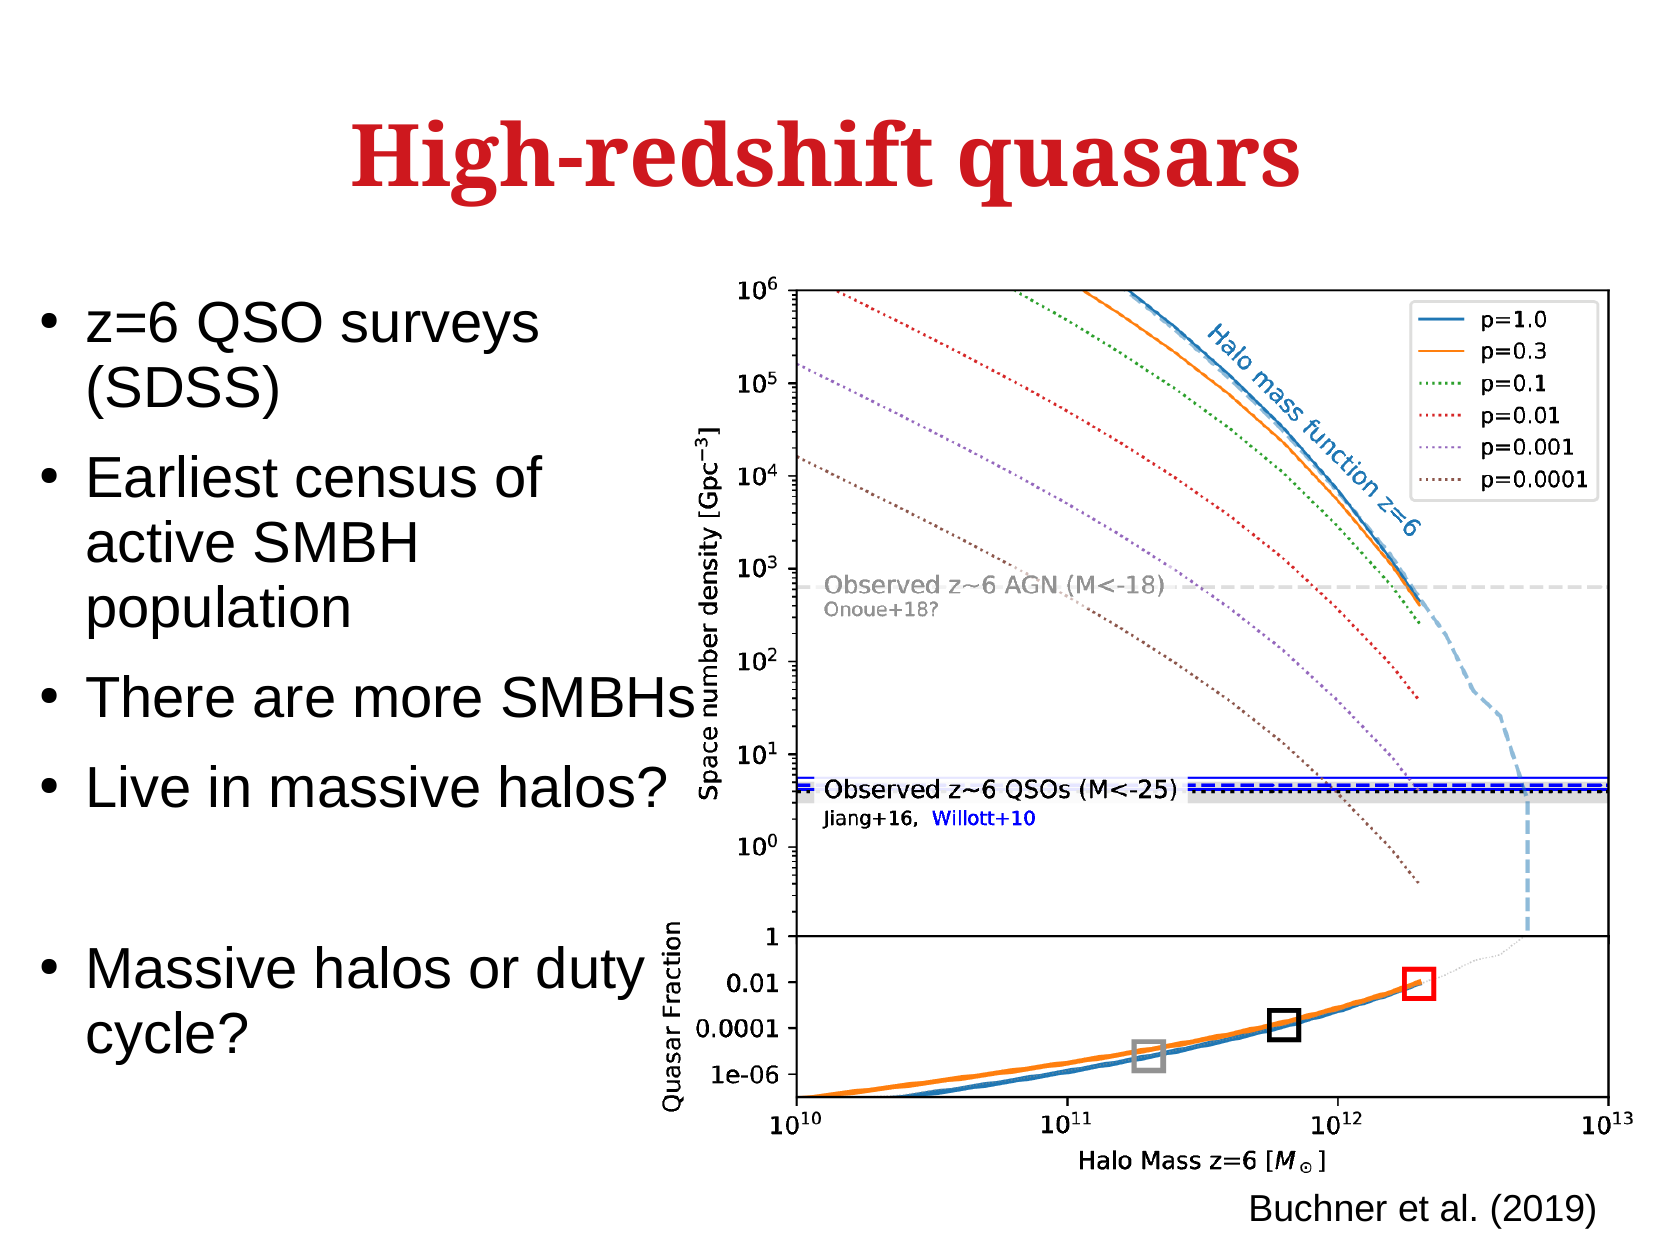

# High-redshift quasars
z=6 QSO surveys (SDSS)
Earliest census of active SMBH population
There are more SMBHs
Live in massive halos?
Massive halos or duty cycle?
Buchner et al. (2019)